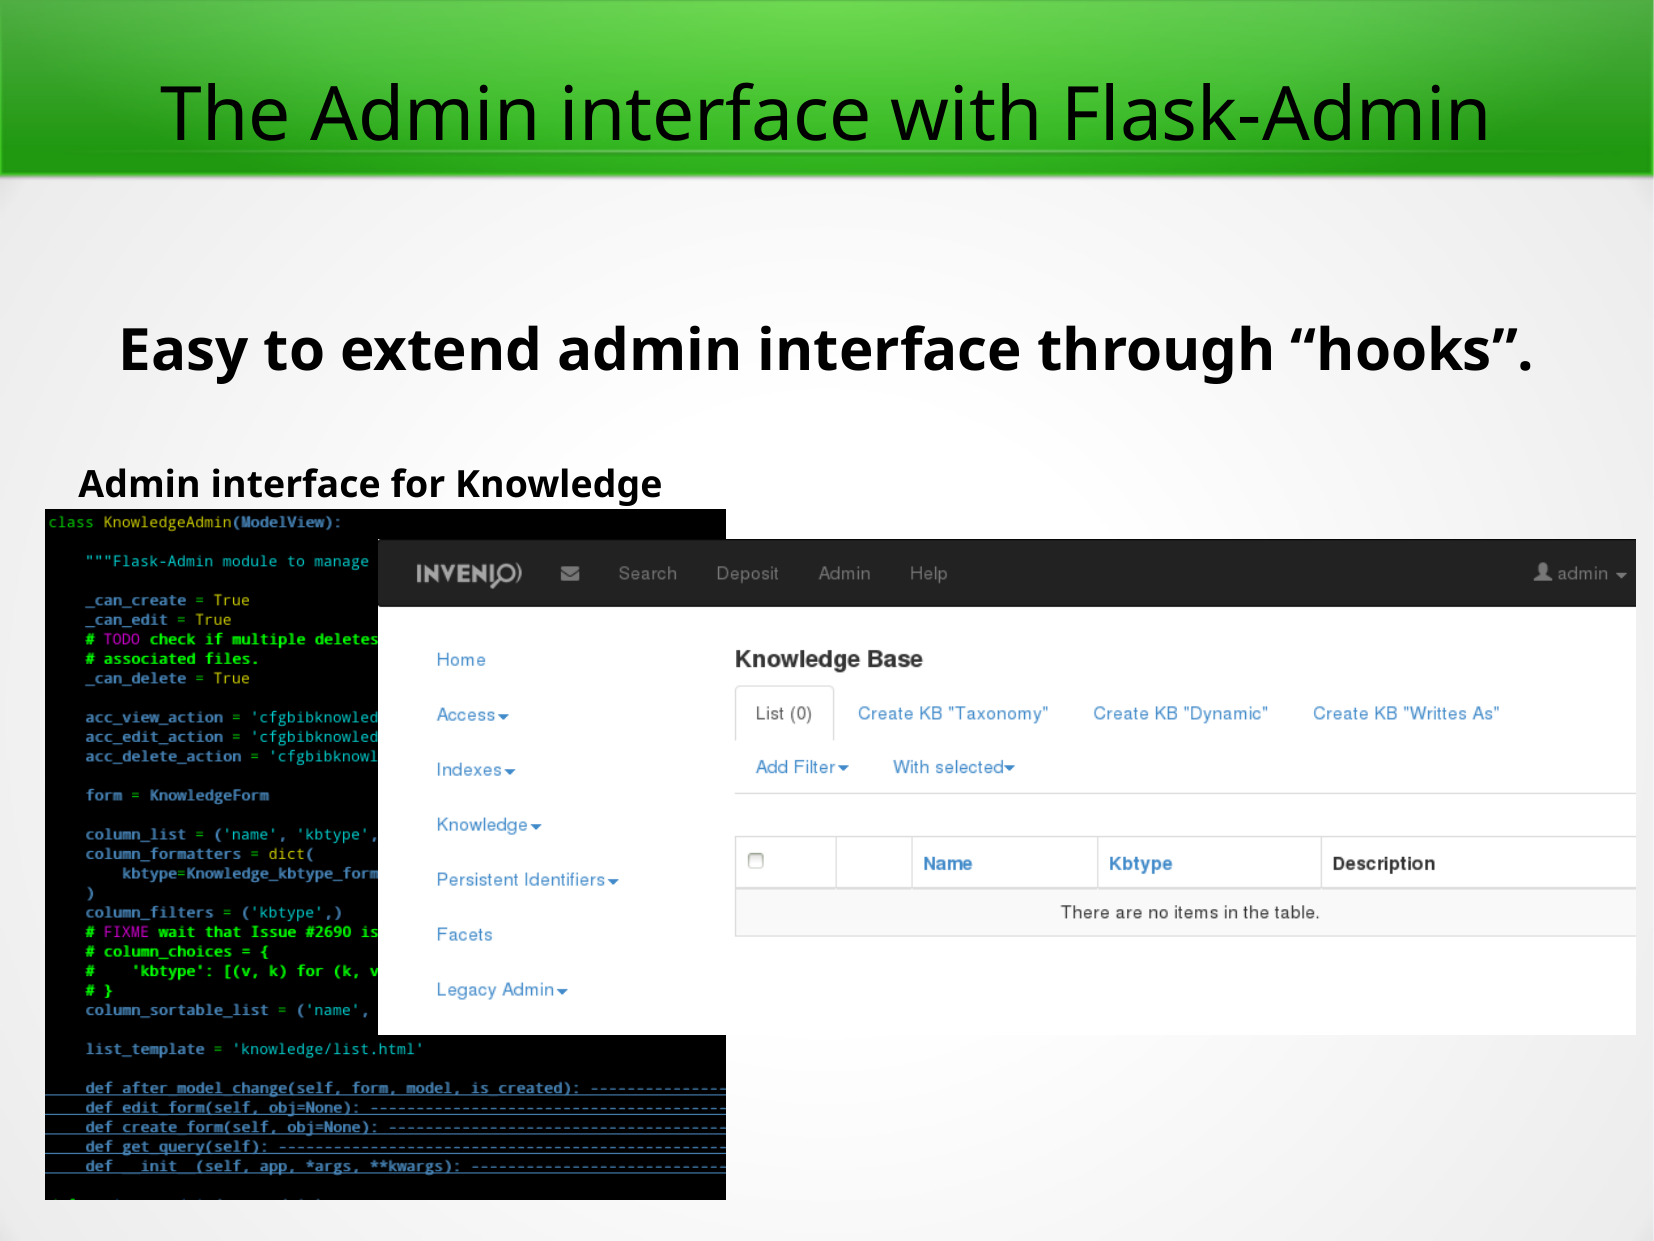

# The Admin interface with Flask-Admin
Easy to extend admin interface through “hooks”.
Admin interface for Knowledge